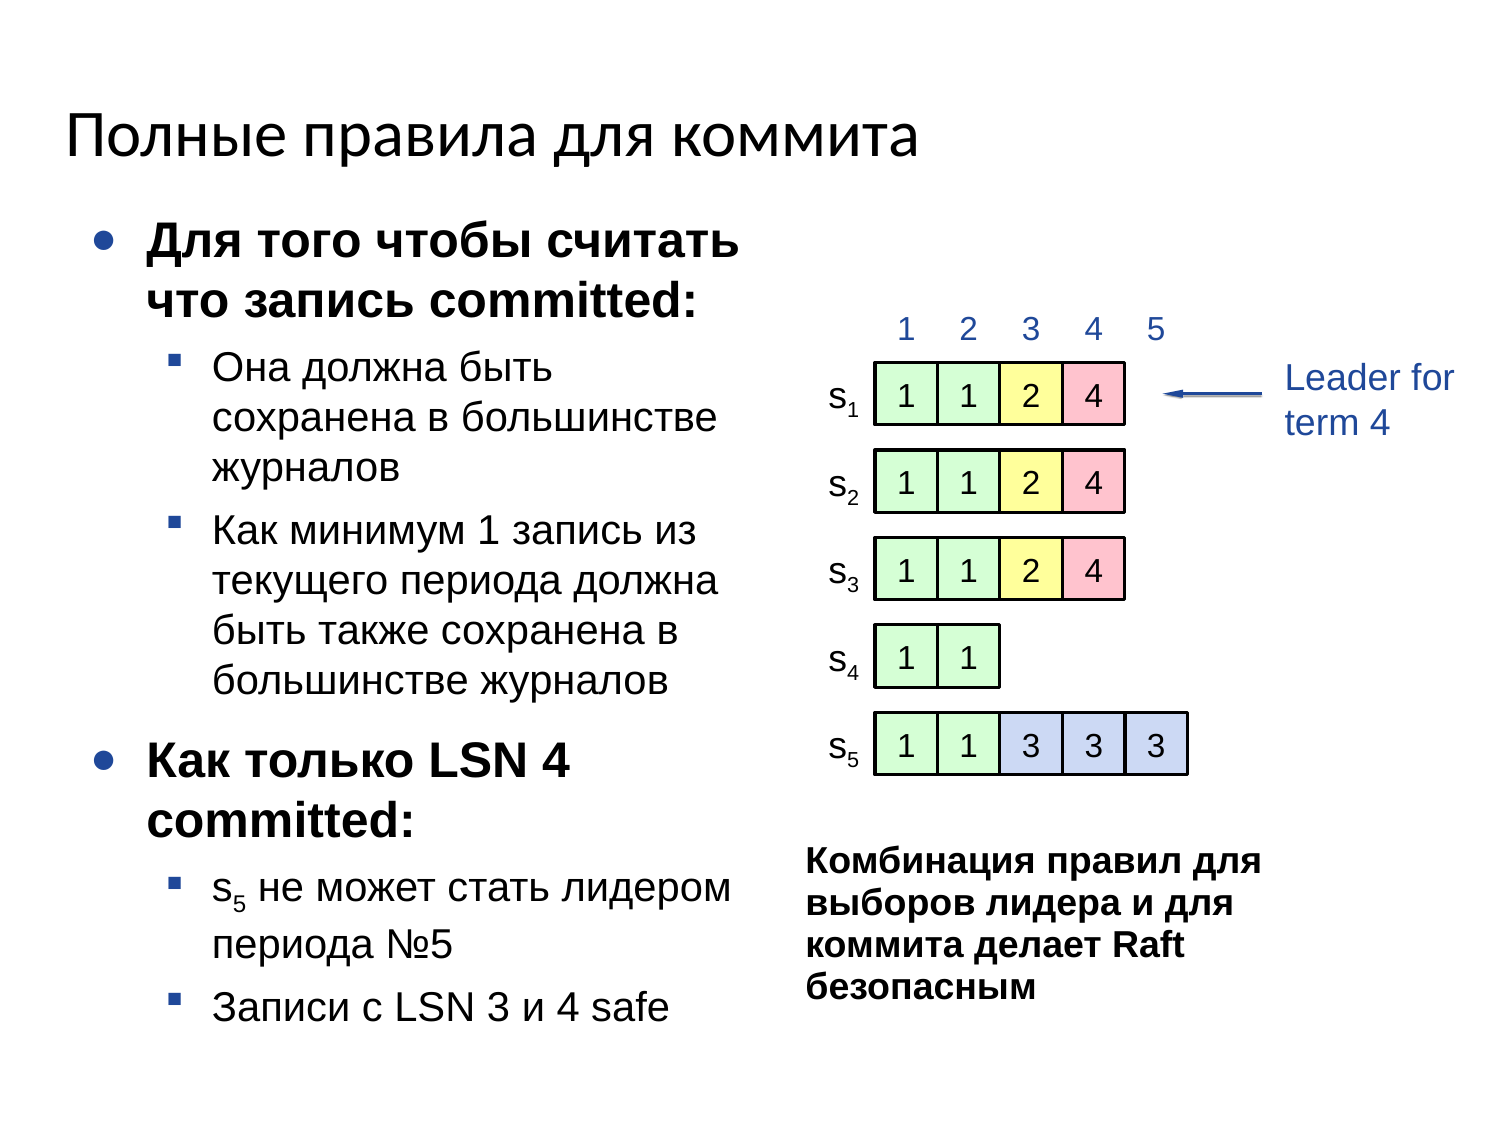

Полные правила для коммита
# Для того чтобы считать что запись committed:
Она должна быть сохранена в большинстве журналов
Как минимум 1 запись из текущего периода должна быть также сохранена в большинстве журналов
Как только LSN 4 committed:
s5 не может стать лидером периода №5
Записи с LSN 3 и 4 safe
1
2
3
4
5
Leader for
term 4
1
1
2
4
s1
1
1
2
4
s2
1
1
2
4
s3
1
1
s4
1
1
3
3
3
s5
Комбинация правил для выборов лидера и для коммита делает Raft безопасным